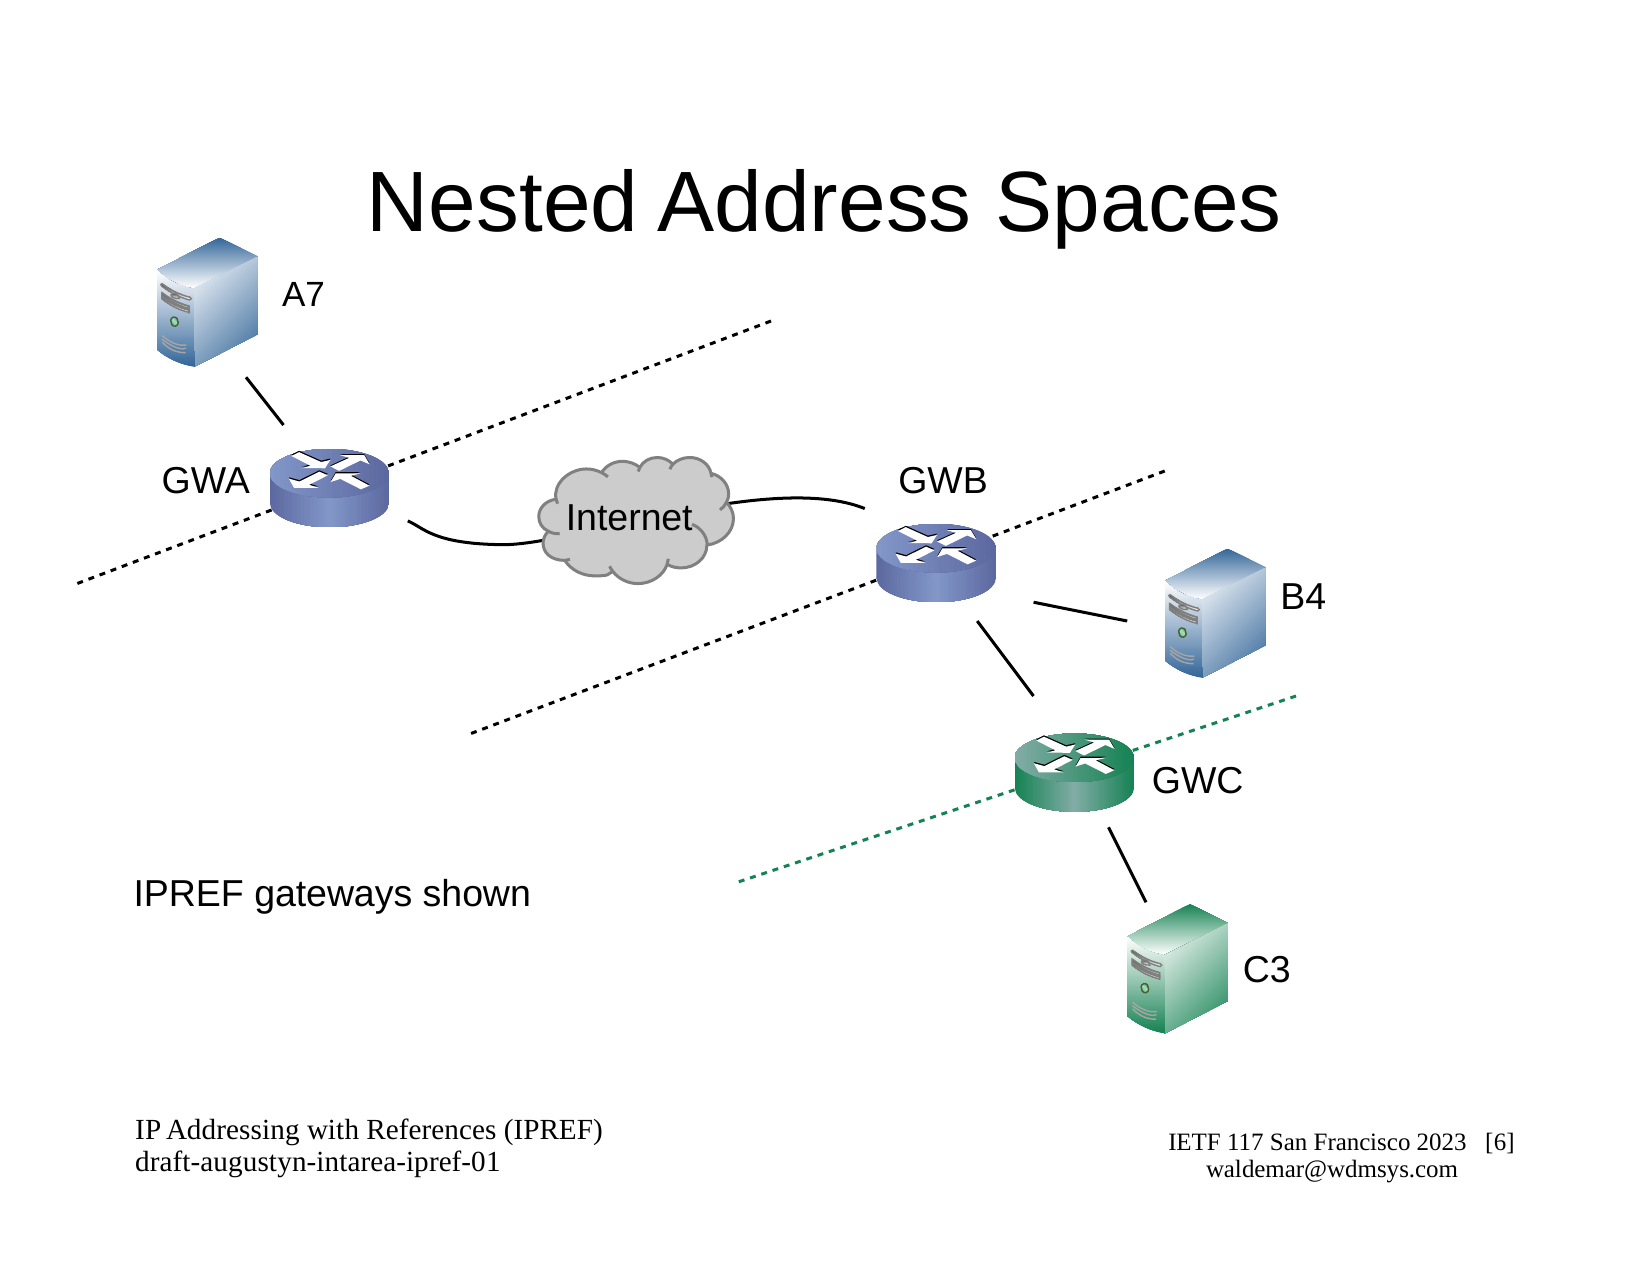

# Nested Address Spaces
A7
GWA
GWB
Internet
B4
GWC
IPREF gateways shown
C3
6